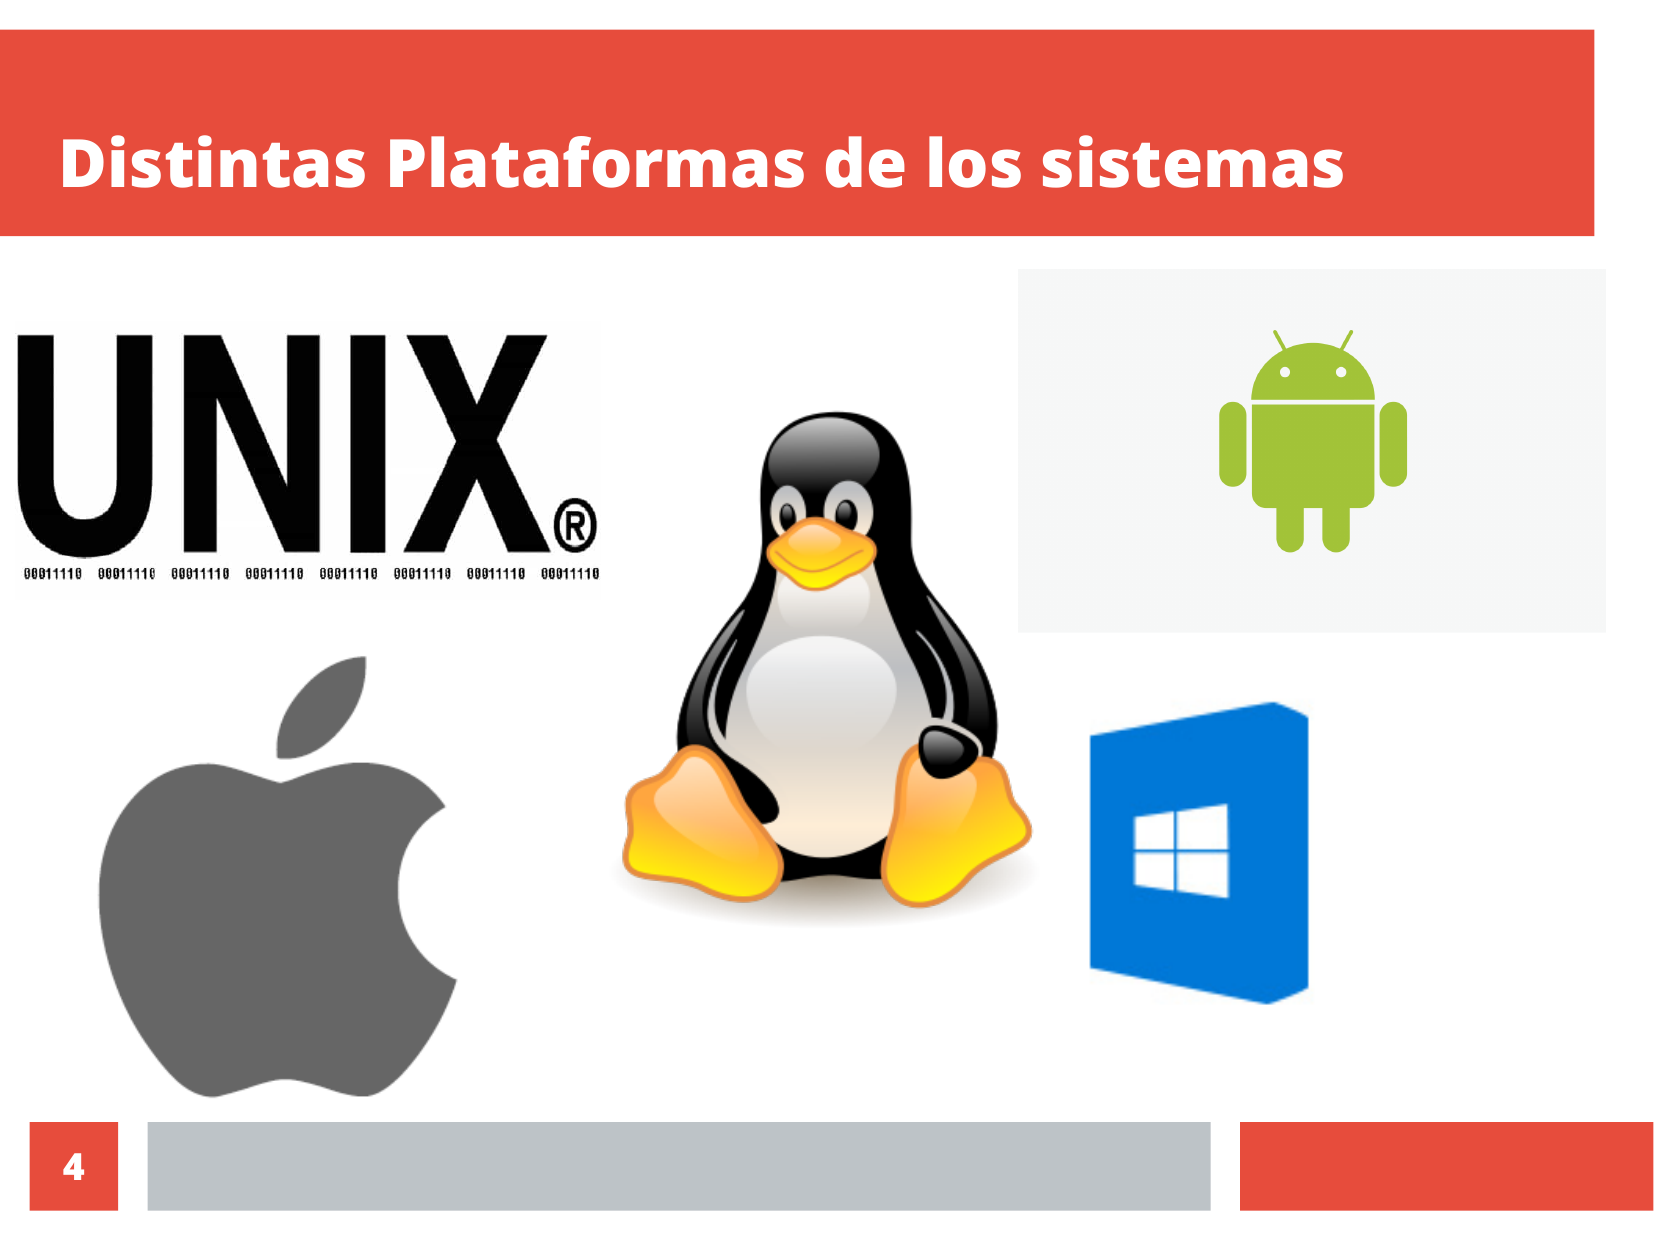

# Distintas Plataformas de los sistemas
4